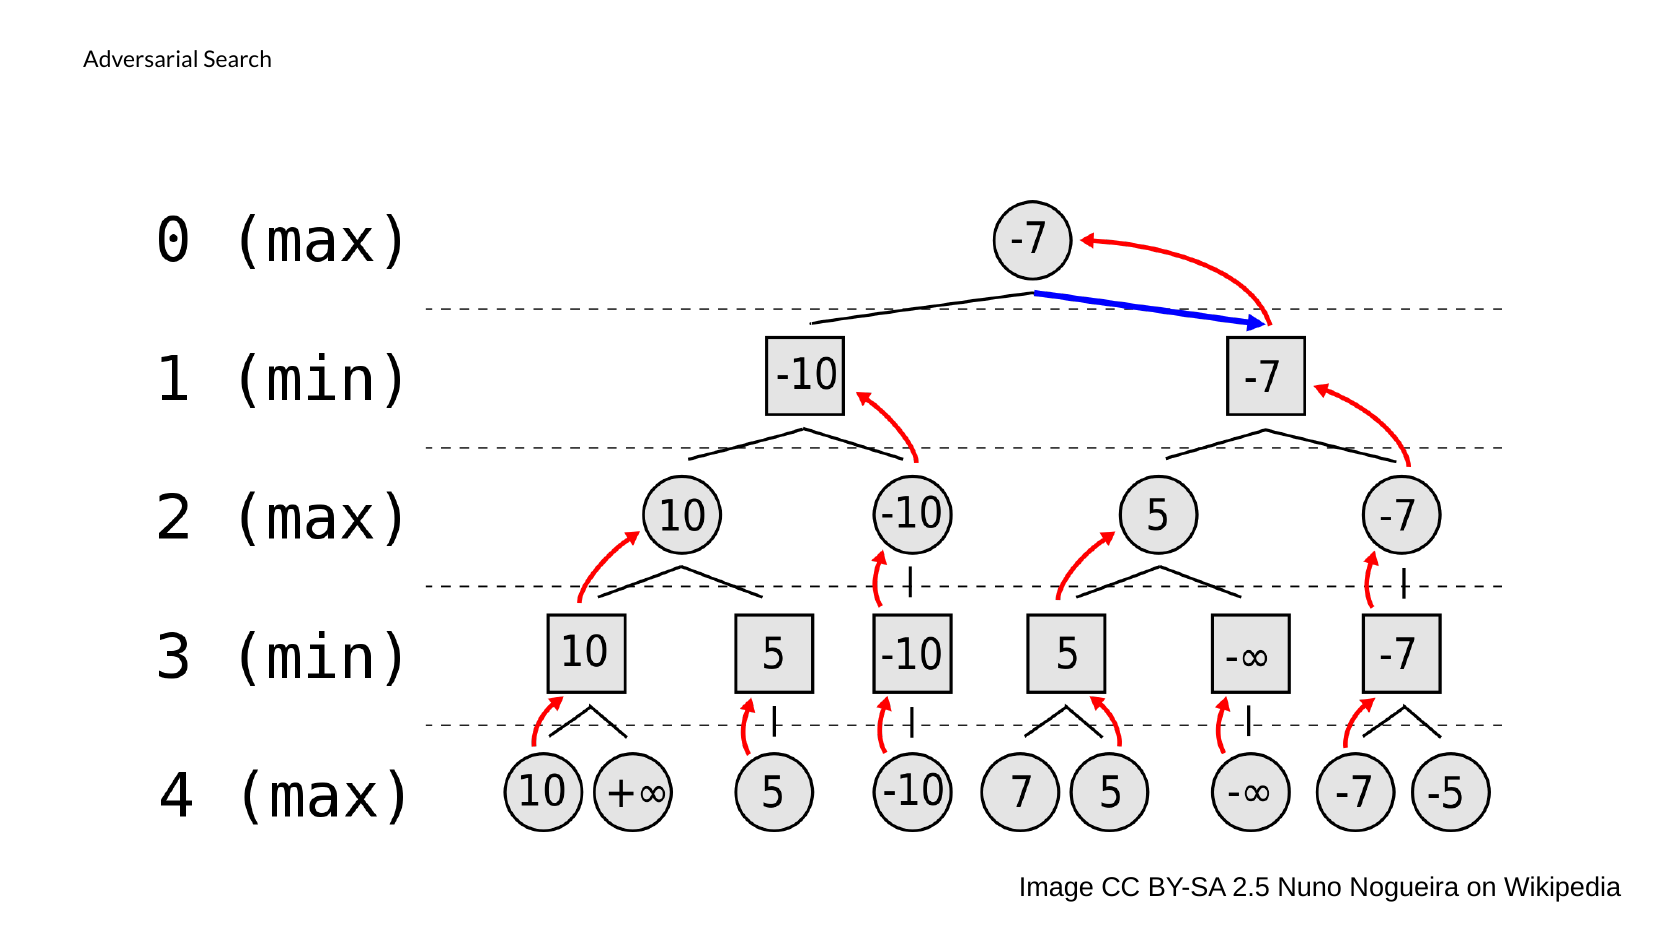

# Adversarial Search
Image CC BY-SA 2.5 Nuno Nogueira on Wikipedia